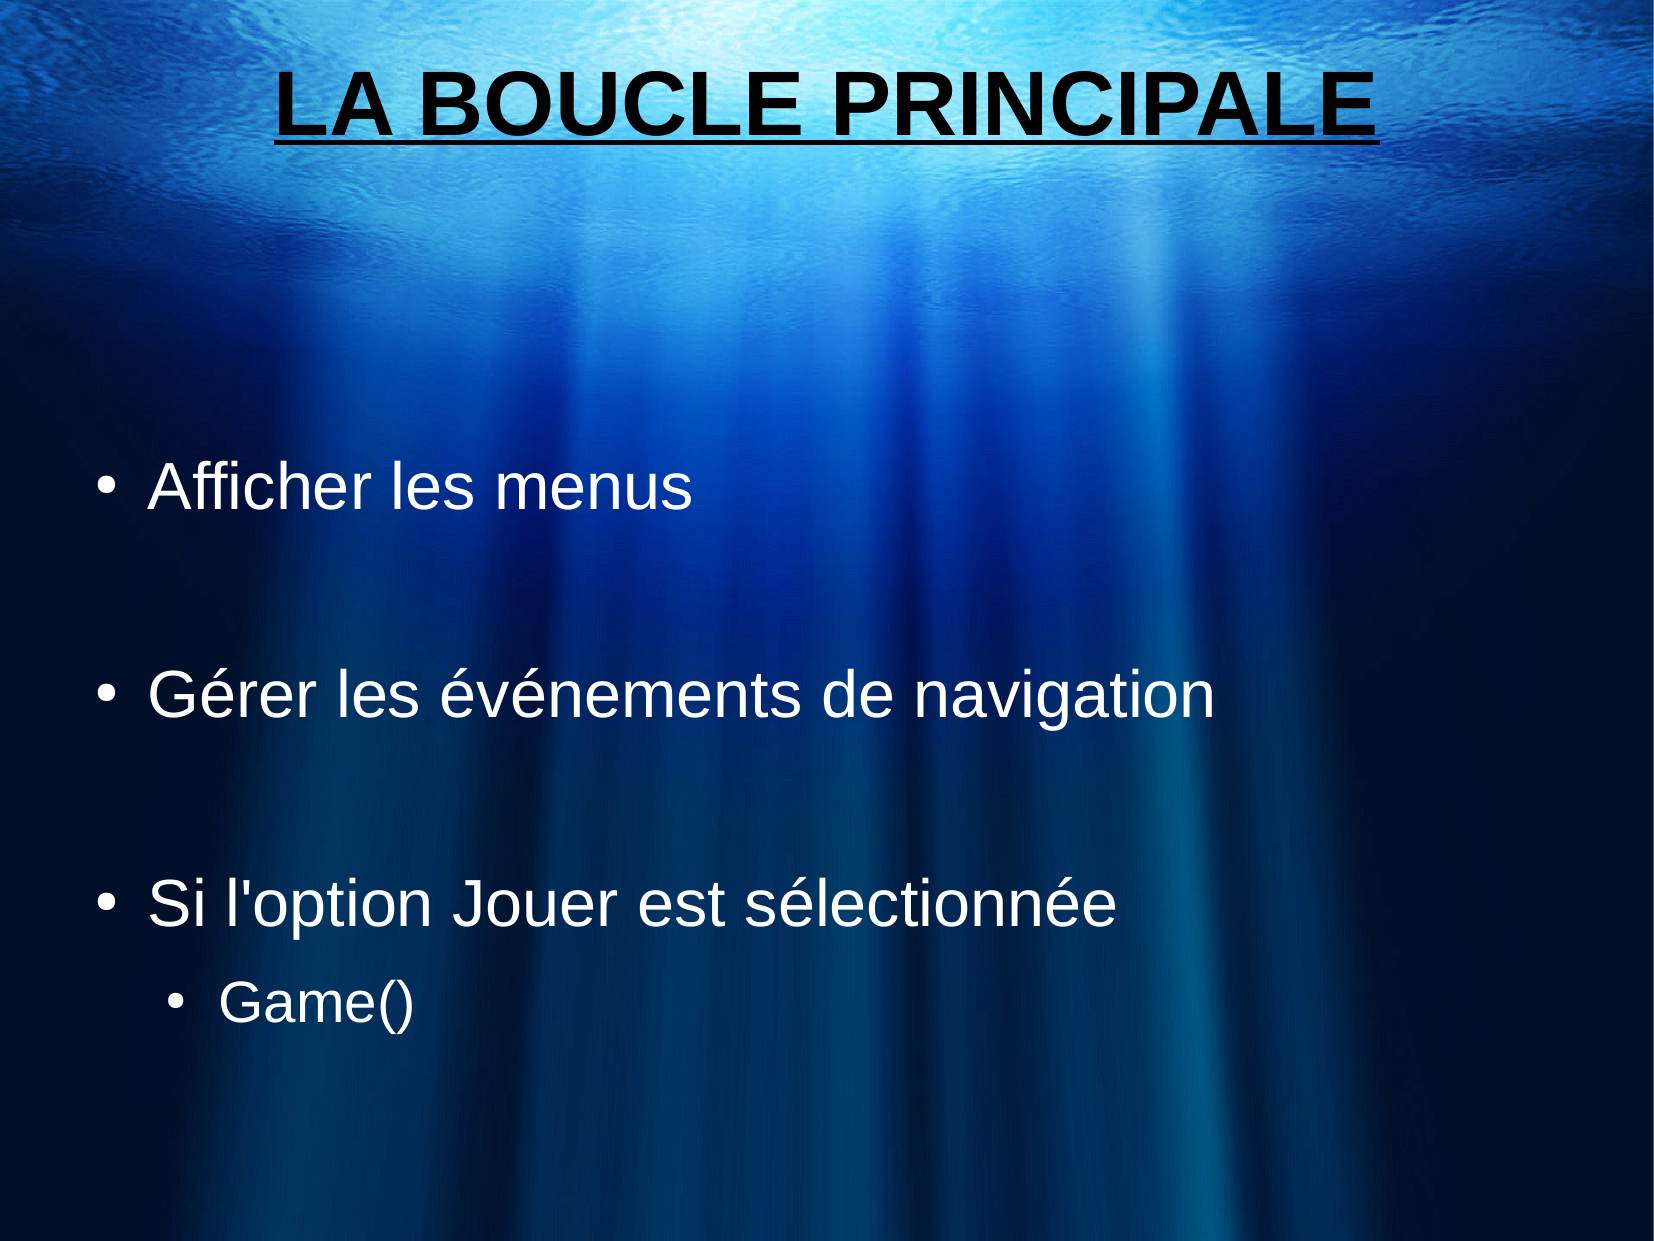

# LA BOUCLE PRINCIPALE
Afficher les menus
Gérer les événements de navigation
Si l'option Jouer est sélectionnée
Game()